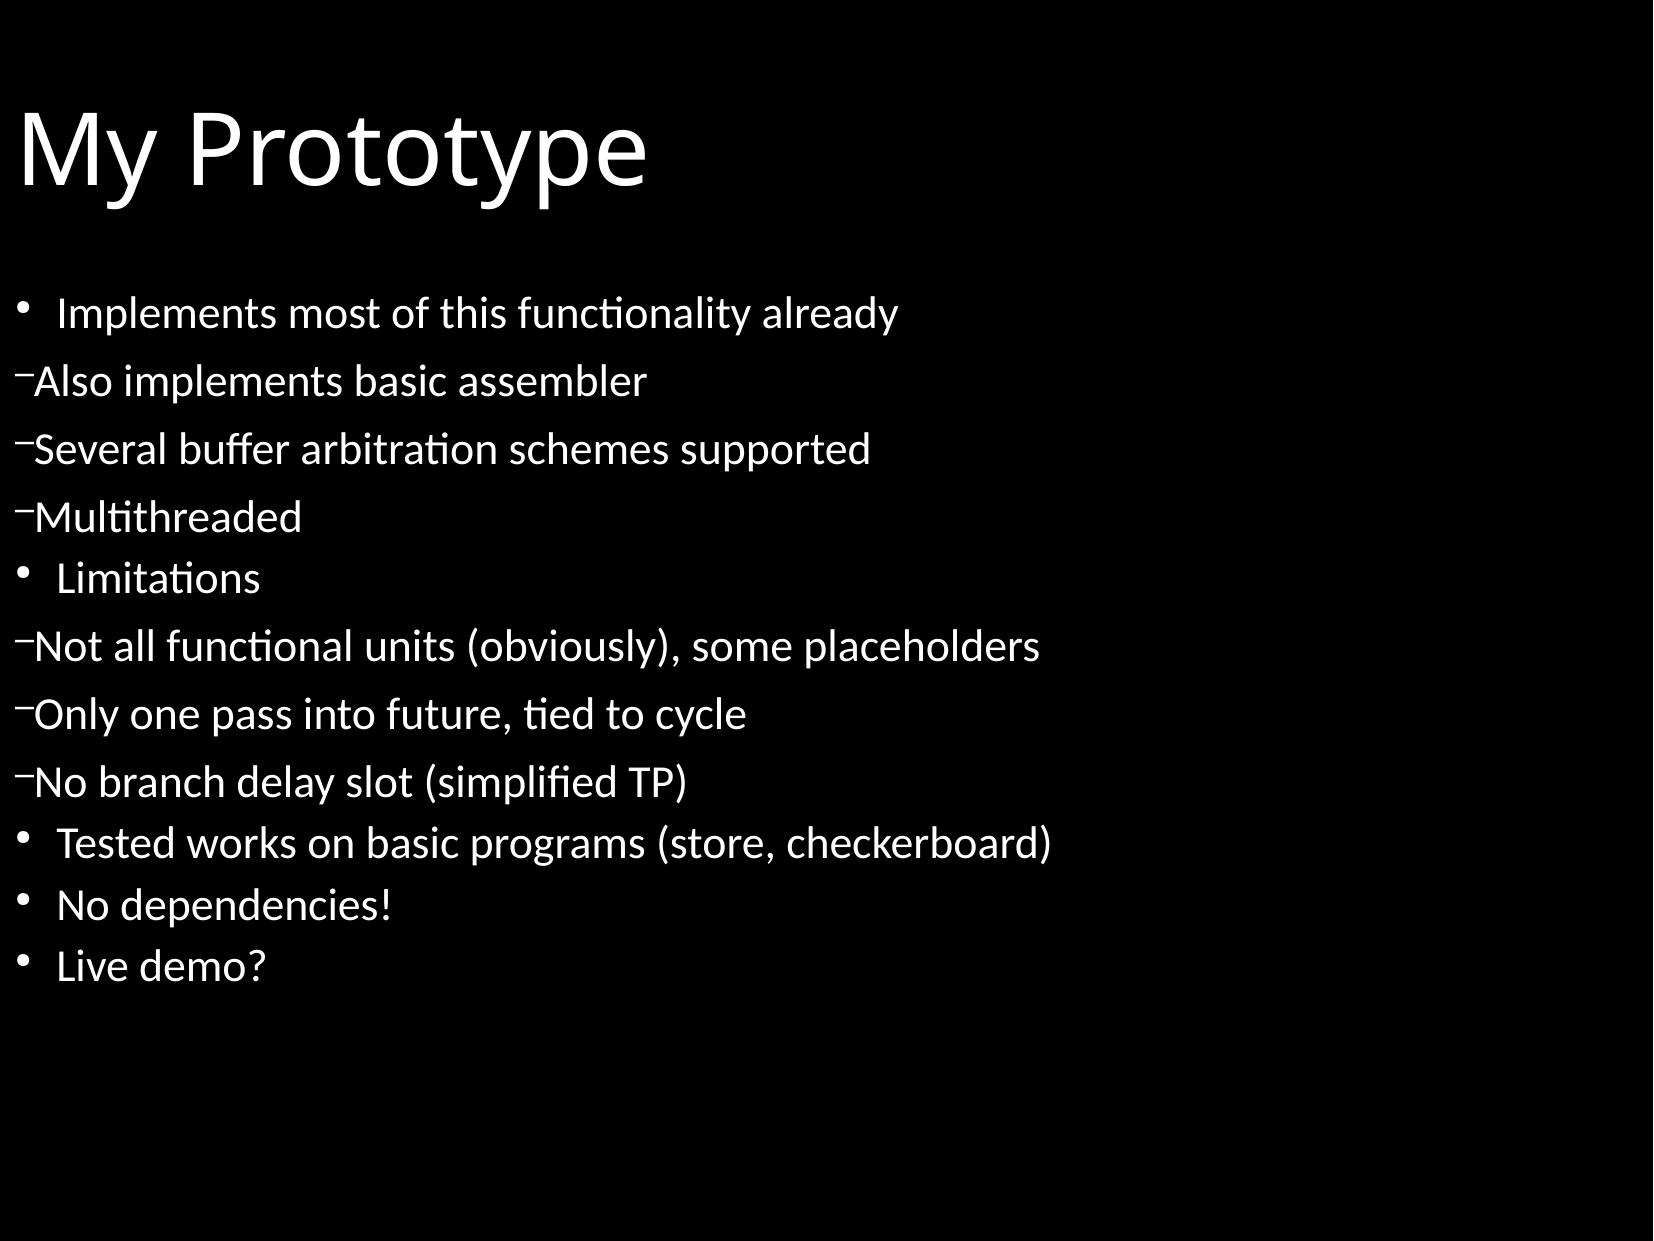

# My Prototype
Implements most of this functionality already
Also implements basic assembler
Several buffer arbitration schemes supported
Multithreaded
Limitations
Not all functional units (obviously), some placeholders
Only one pass into future, tied to cycle
No branch delay slot (simplified TP)
Tested works on basic programs (store, checkerboard)
No dependencies!
Live demo?